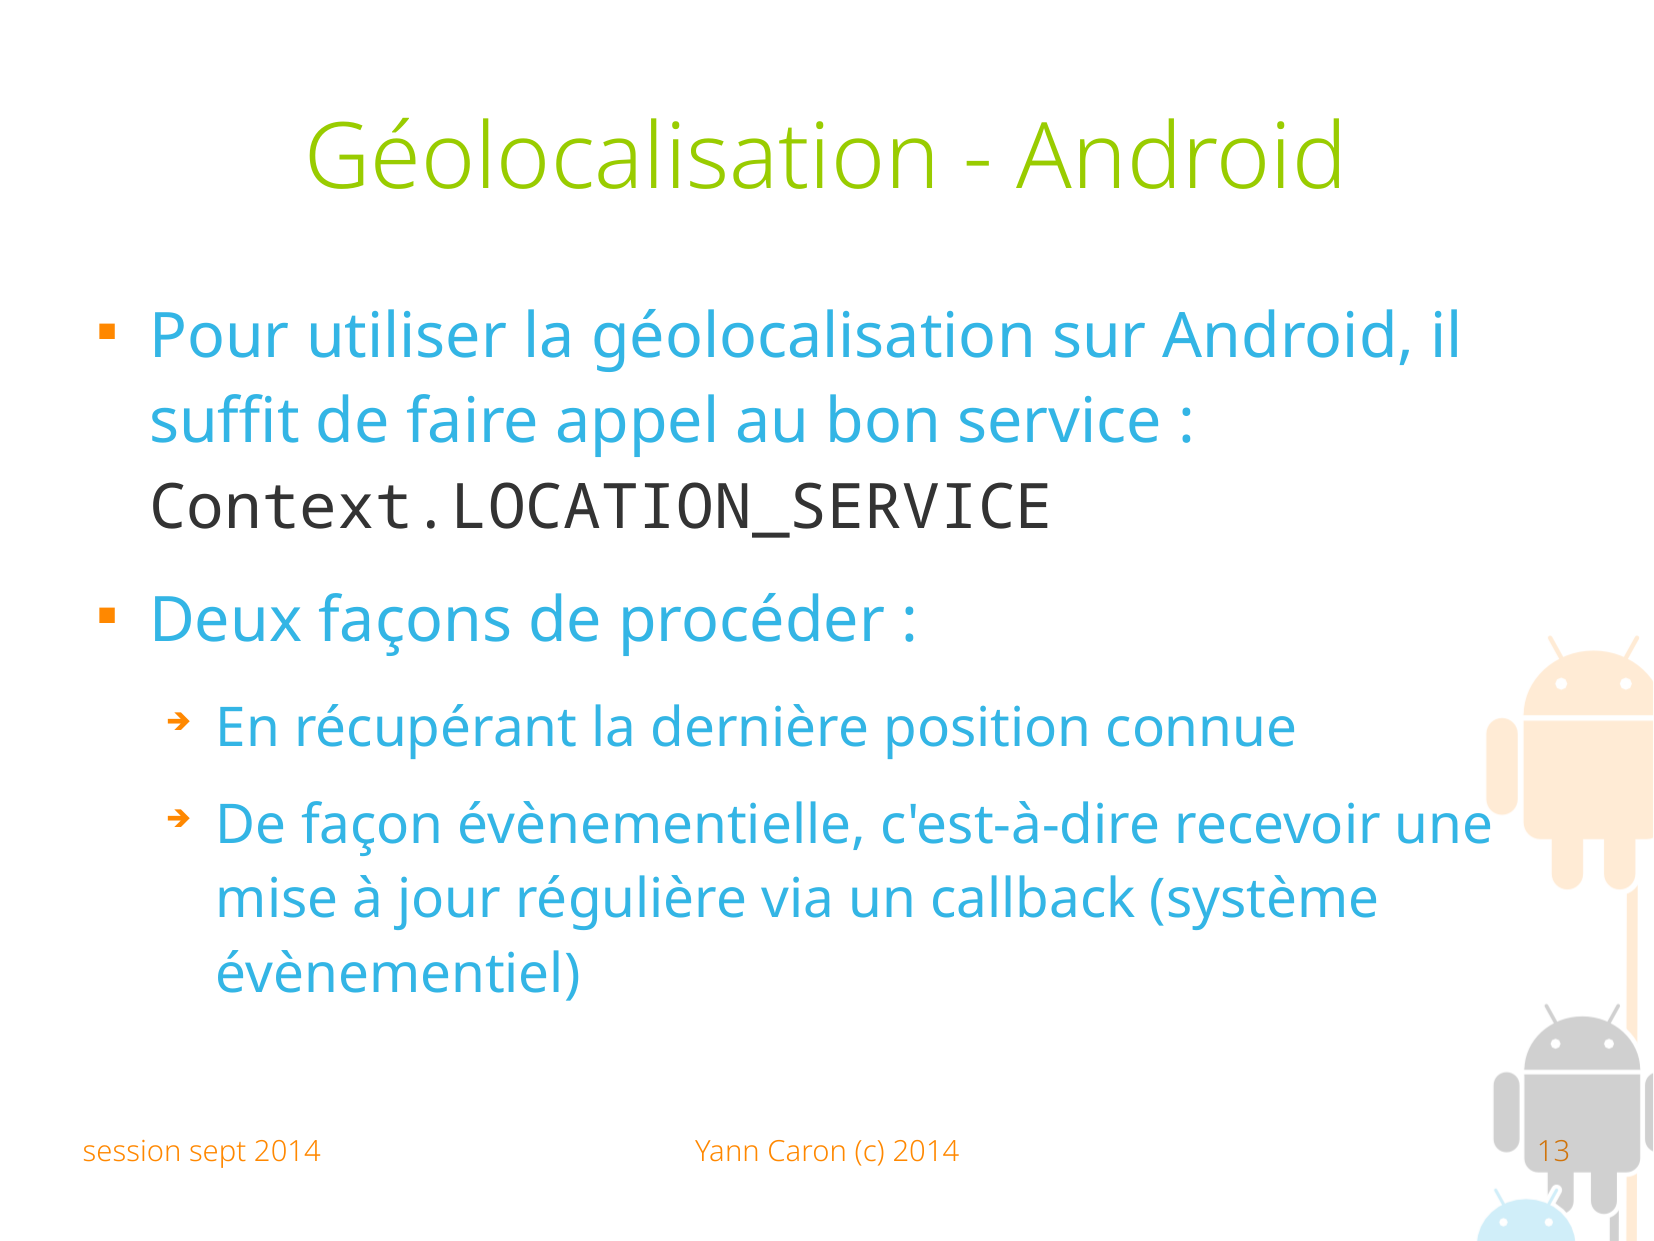

# Géolocalisation - Android
Pour utiliser la géolocalisation sur Android, il suffit de faire appel au bon service : Context.LOCATION_SERVICE
Deux façons de procéder :
En récupérant la dernière position connue
De façon évènementielle, c'est-à-dire recevoir une mise à jour régulière via un callback (système évènementiel)
session sept 2014
Yann Caron (c) 2014
13